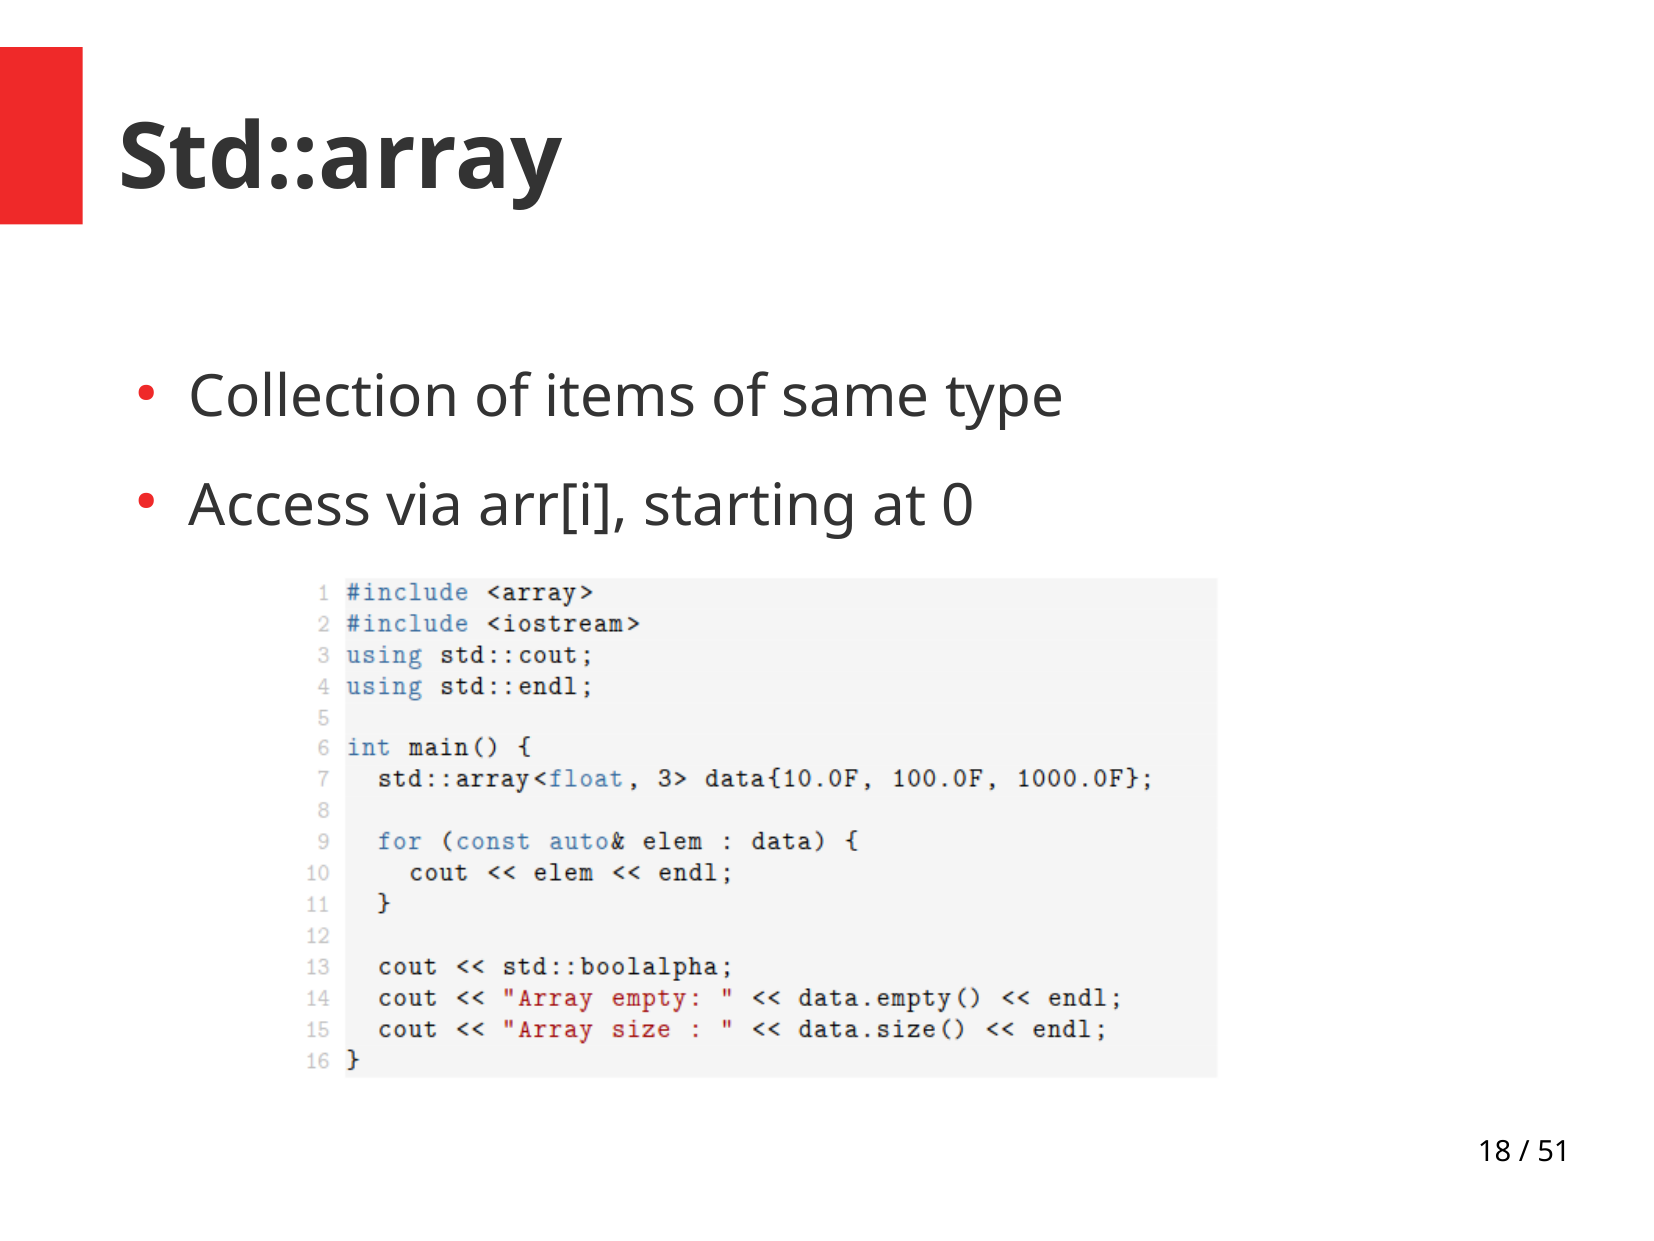

# Std::array
Collection of items of same type
Access via arr[i], starting at 0
18